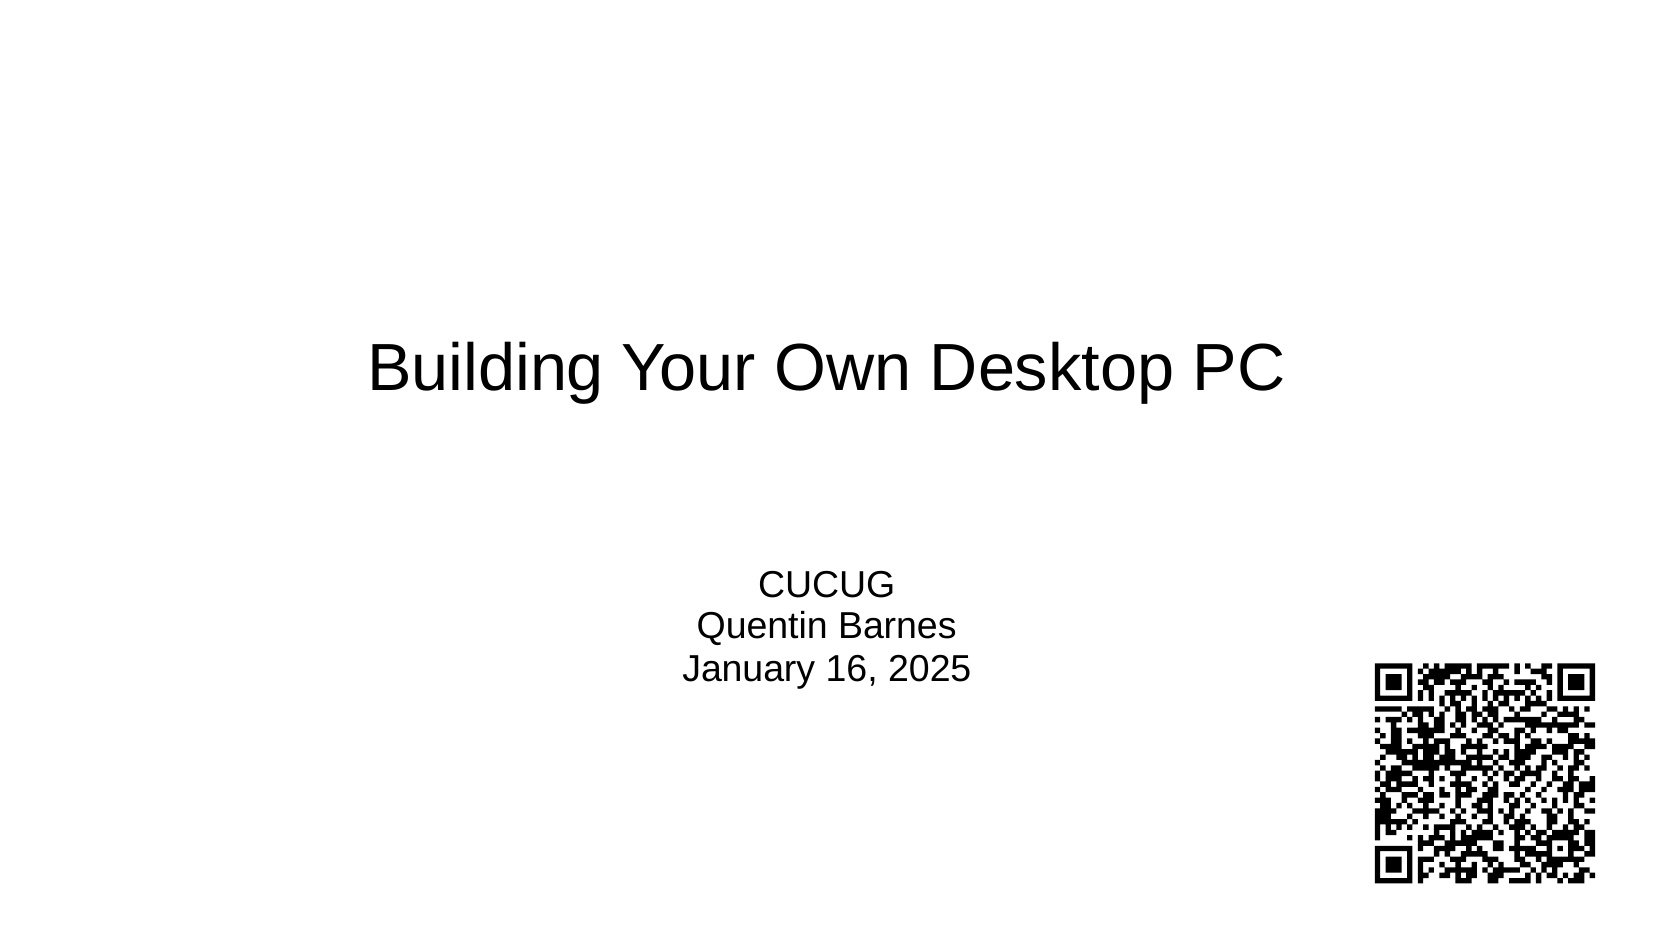

# Building Your Own Desktop PC
CUCUG
Quentin Barnes
January 16, 2025